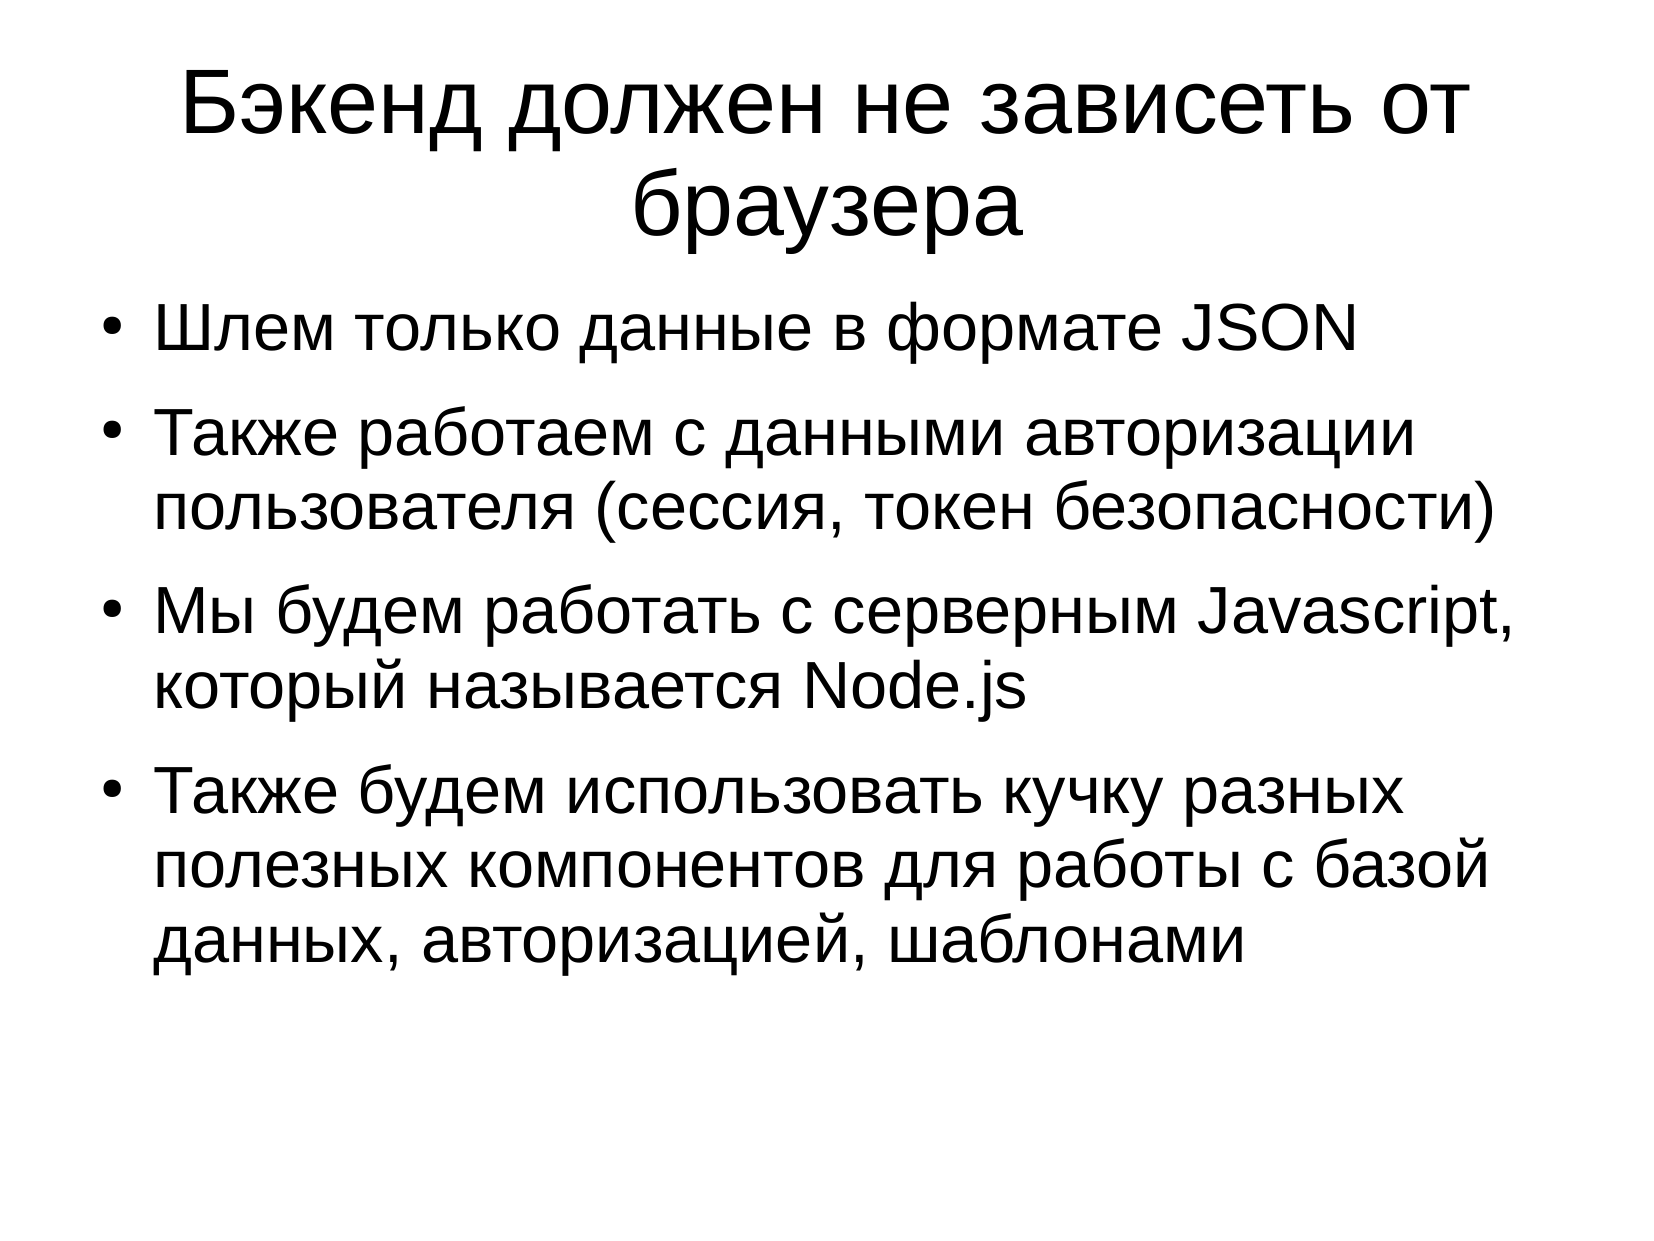

# Бэкенд должен не зависеть от браузера
Шлем только данные в формате JSON
Также работаем с данными авторизации пользователя (сессия, токен безопасности)
Мы будем работать с серверным Javascript, который называется Node.js
Также будем использовать кучку разных полезных компонентов для работы с базой данных, авторизацией, шаблонами